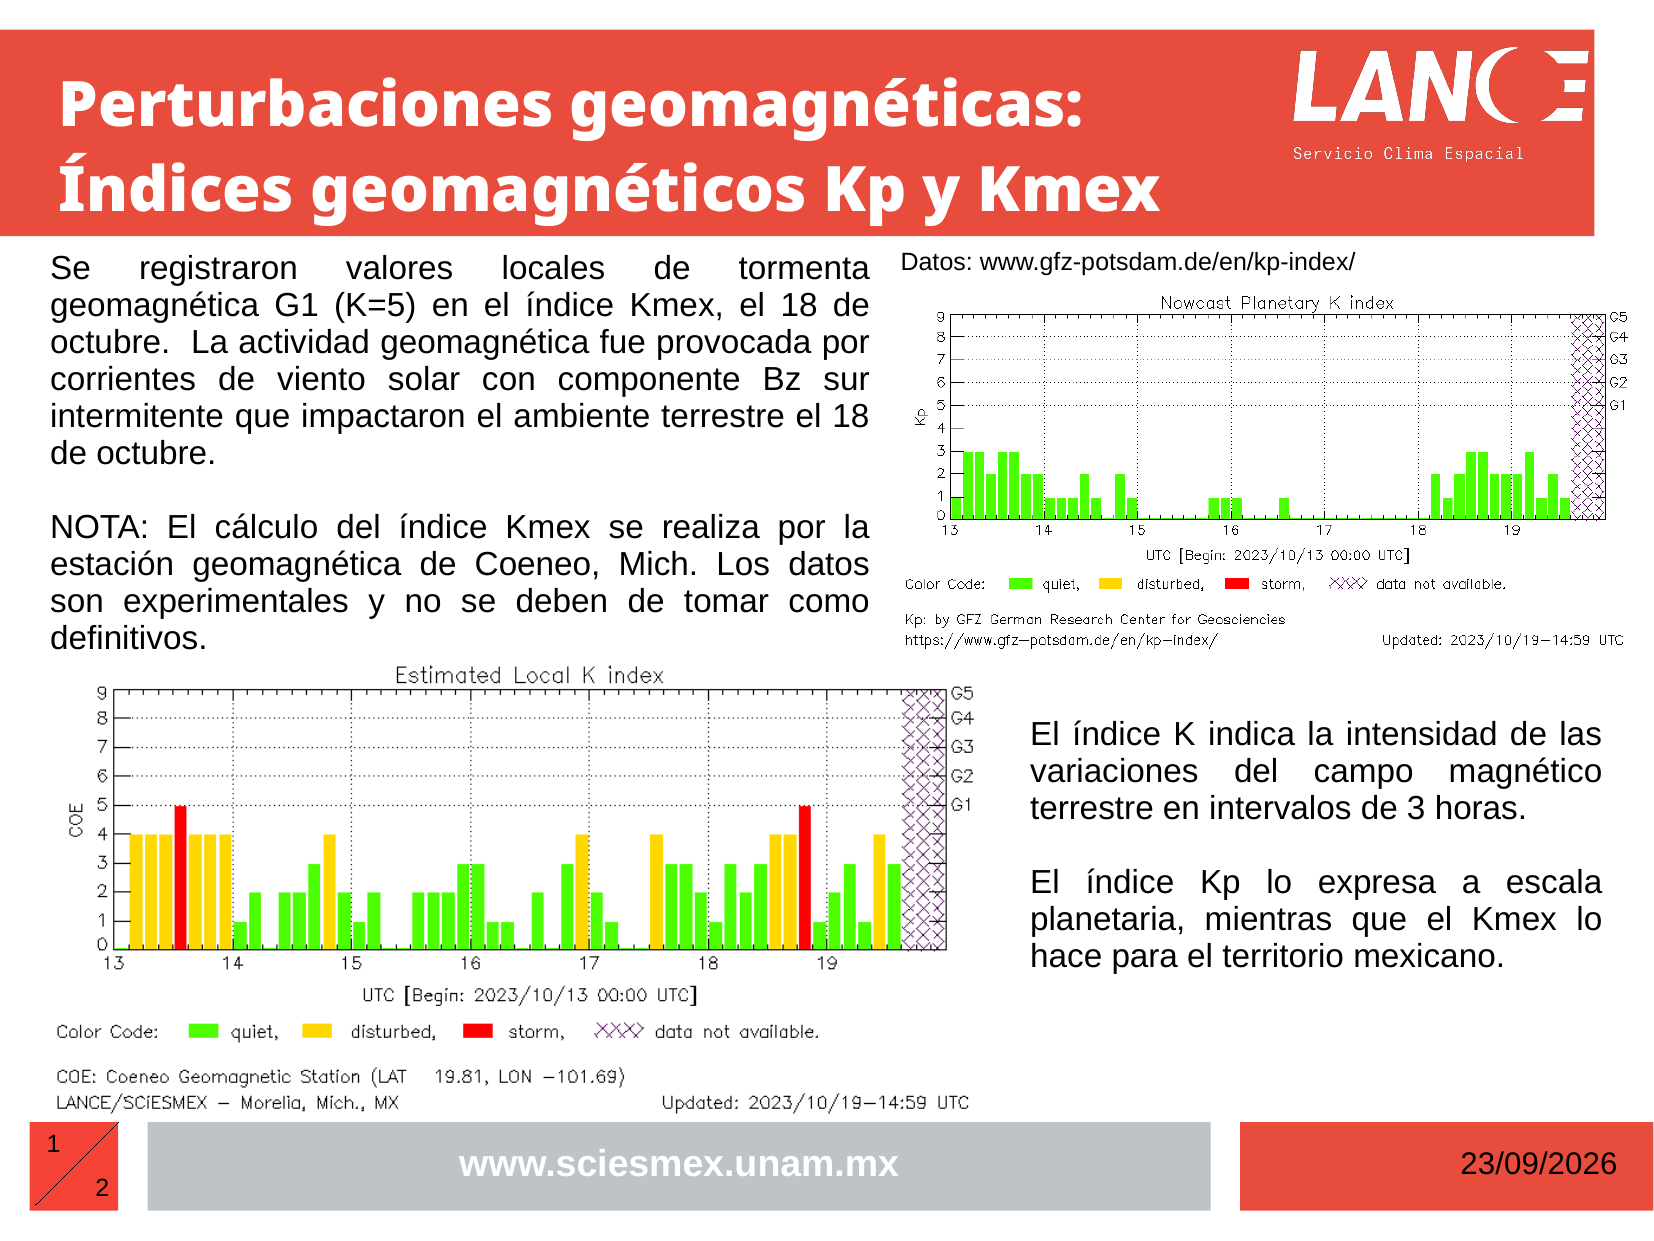

# Perturbaciones geomagnéticas: Índices geomagnéticos Kp y Kmex
Datos: www.gfz-potsdam.de/en/kp-index/
Se registraron valores locales de tormenta geomagnética G1 (K=5) en el índice Kmex, el 18 de octubre. La actividad geomagnética fue provocada por corrientes de viento solar con componente Bz sur intermitente que impactaron el ambiente terrestre el 18 de octubre.
NOTA: El cálculo del índice Kmex se realiza por la estación geomagnética de Coeneo, Mich. Los datos son experimentales y no se deben de tomar como definitivos.
El índice K indica la intensidad de las variaciones del campo magnético terrestre en intervalos de 3 horas.
El índice Kp lo expresa a escala planetaria, mientras que el Kmex lo hace para el territorio mexicano.
www.sciesmex.unam.mx
2